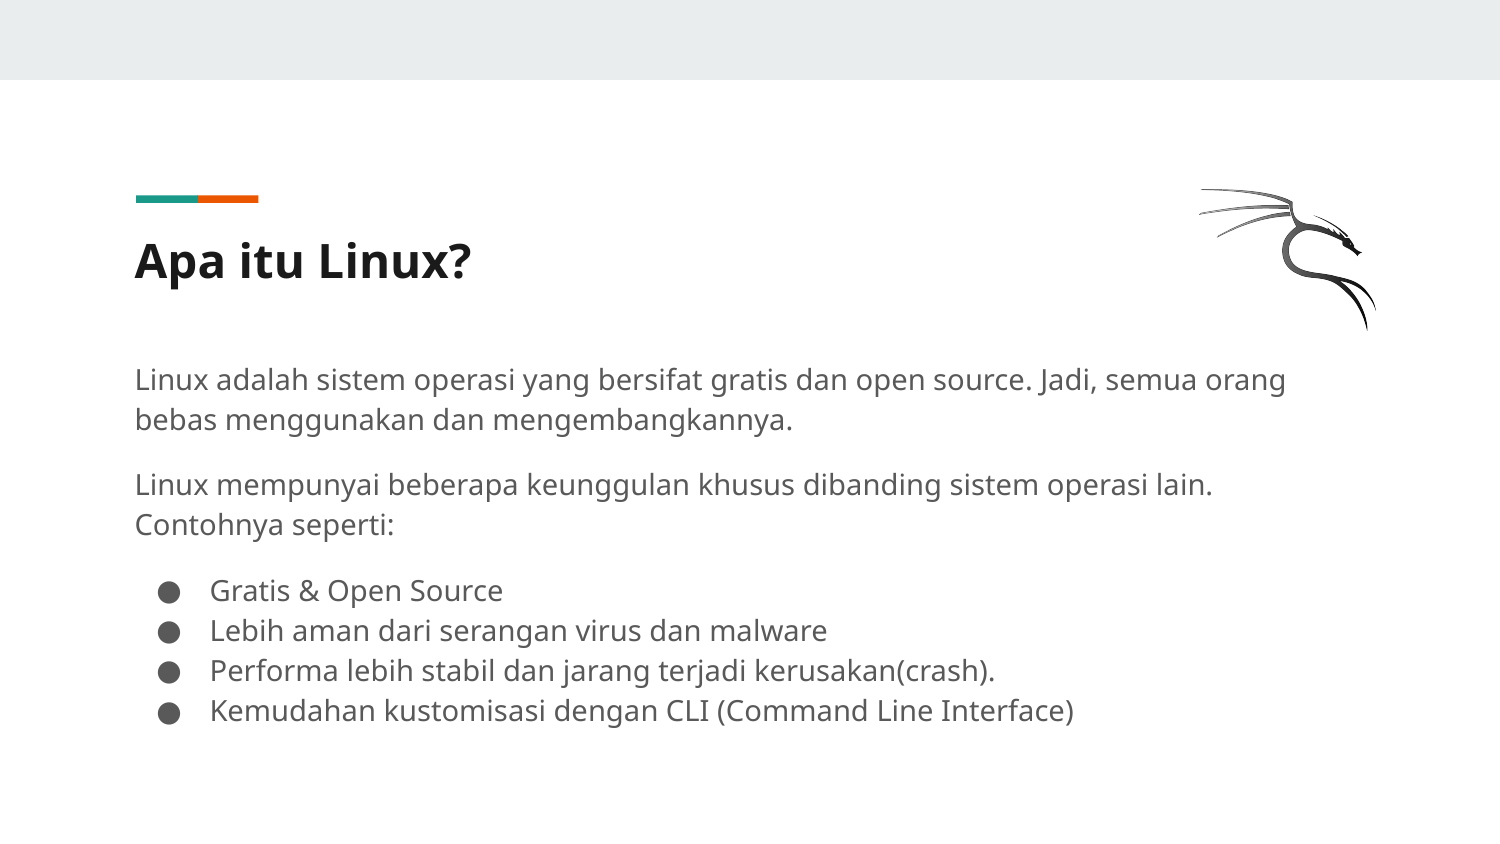

# Apa itu Linux?
Linux adalah sistem operasi yang bersifat gratis dan open source. Jadi, semua orang bebas menggunakan dan mengembangkannya.
Linux mempunyai beberapa keunggulan khusus dibanding sistem operasi lain. Contohnya seperti:
Gratis & Open Source
Lebih aman dari serangan virus dan malware
Performa lebih stabil dan jarang terjadi kerusakan(crash).
Kemudahan kustomisasi dengan CLI (Command Line Interface)